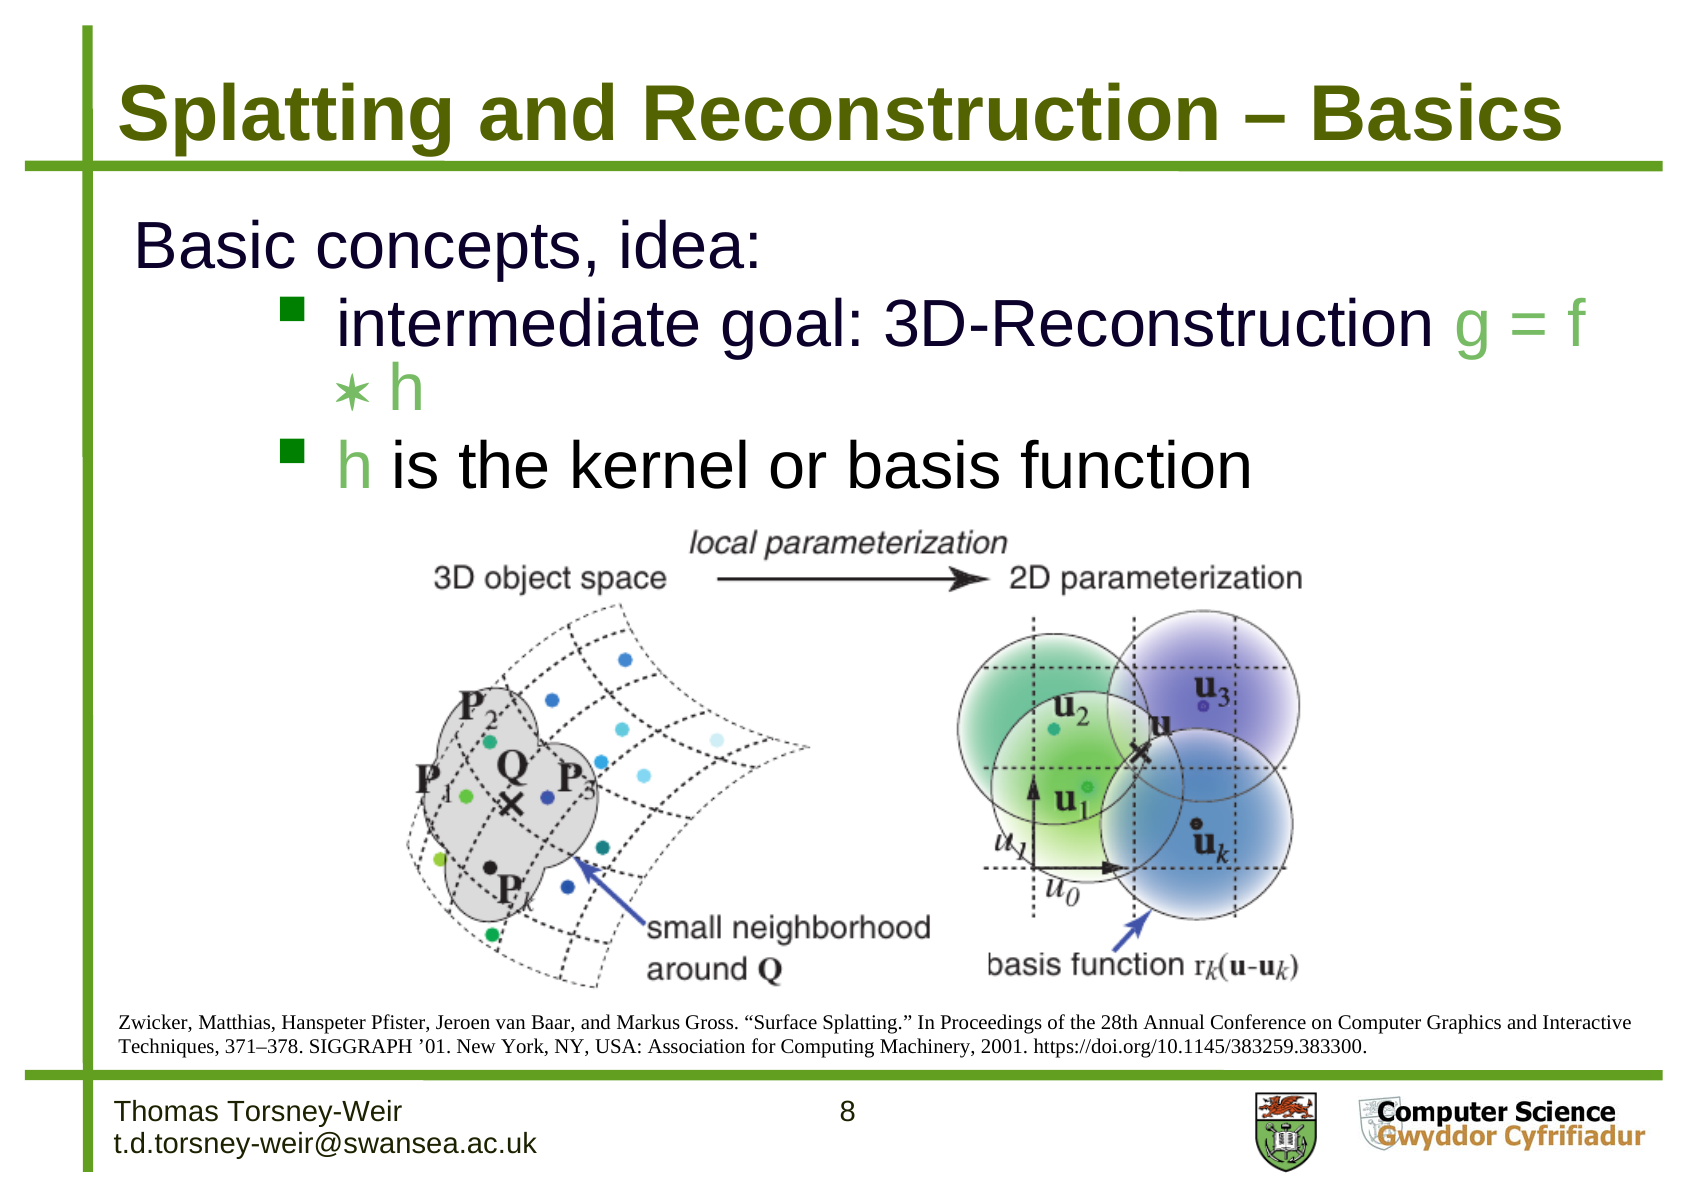

# Splatting and Reconstruction – Basics
Basic concepts, idea:
intermediate goal: 3D-Reconstruction g = f  h
h is the kernel or basis function
Zwicker, Matthias, Hanspeter Pfister, Jeroen van Baar, and Markus Gross. “Surface Splatting.” In Proceedings of the 28th Annual Conference on Computer Graphics and Interactive Techniques, 371–378. SIGGRAPH ’01. New York, NY, USA: Association for Computing Machinery, 2001. https://doi.org/10.1145/383259.383300.